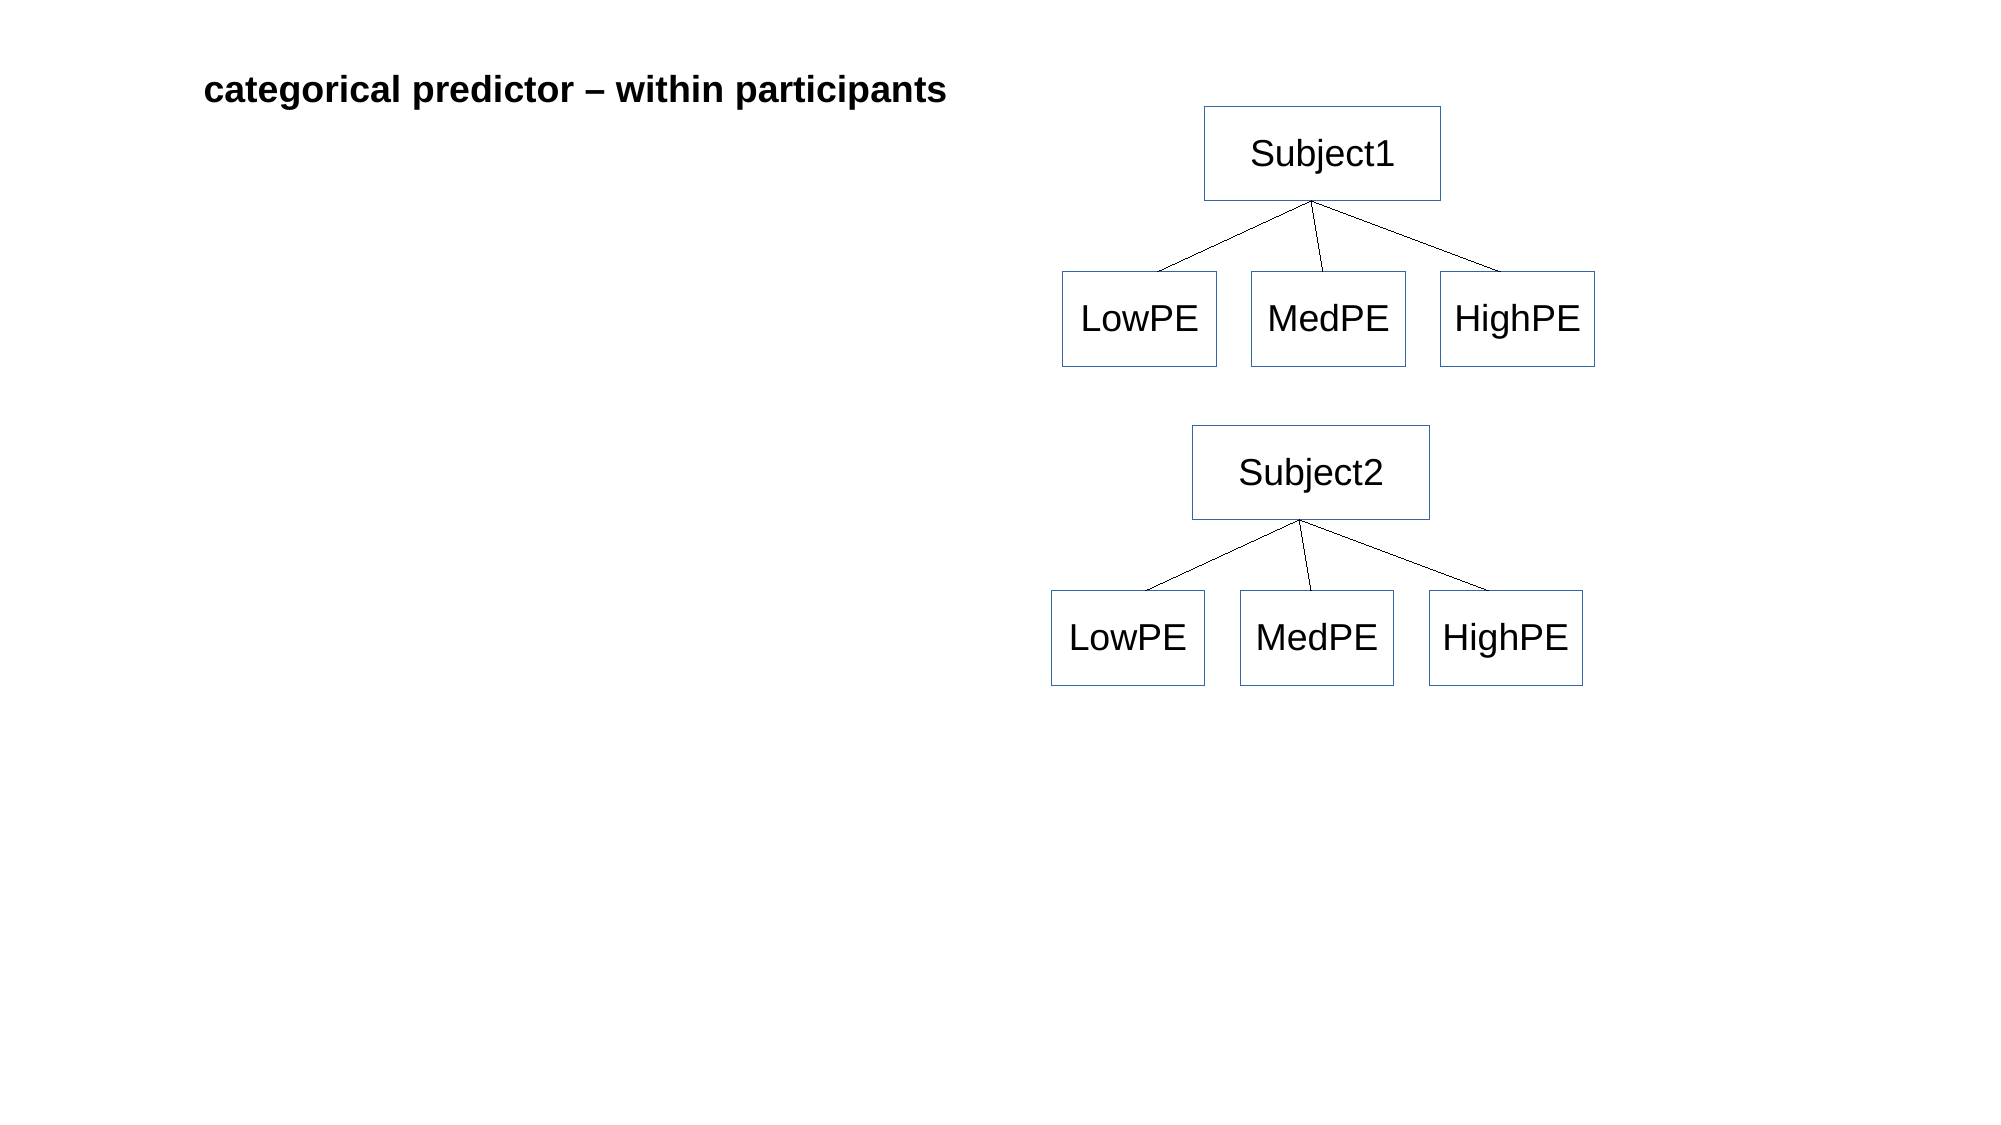

categorical predictor – within participants
Subject1
LowPE
MedPE
HighPE
Subject2
LowPE
MedPE
HighPE